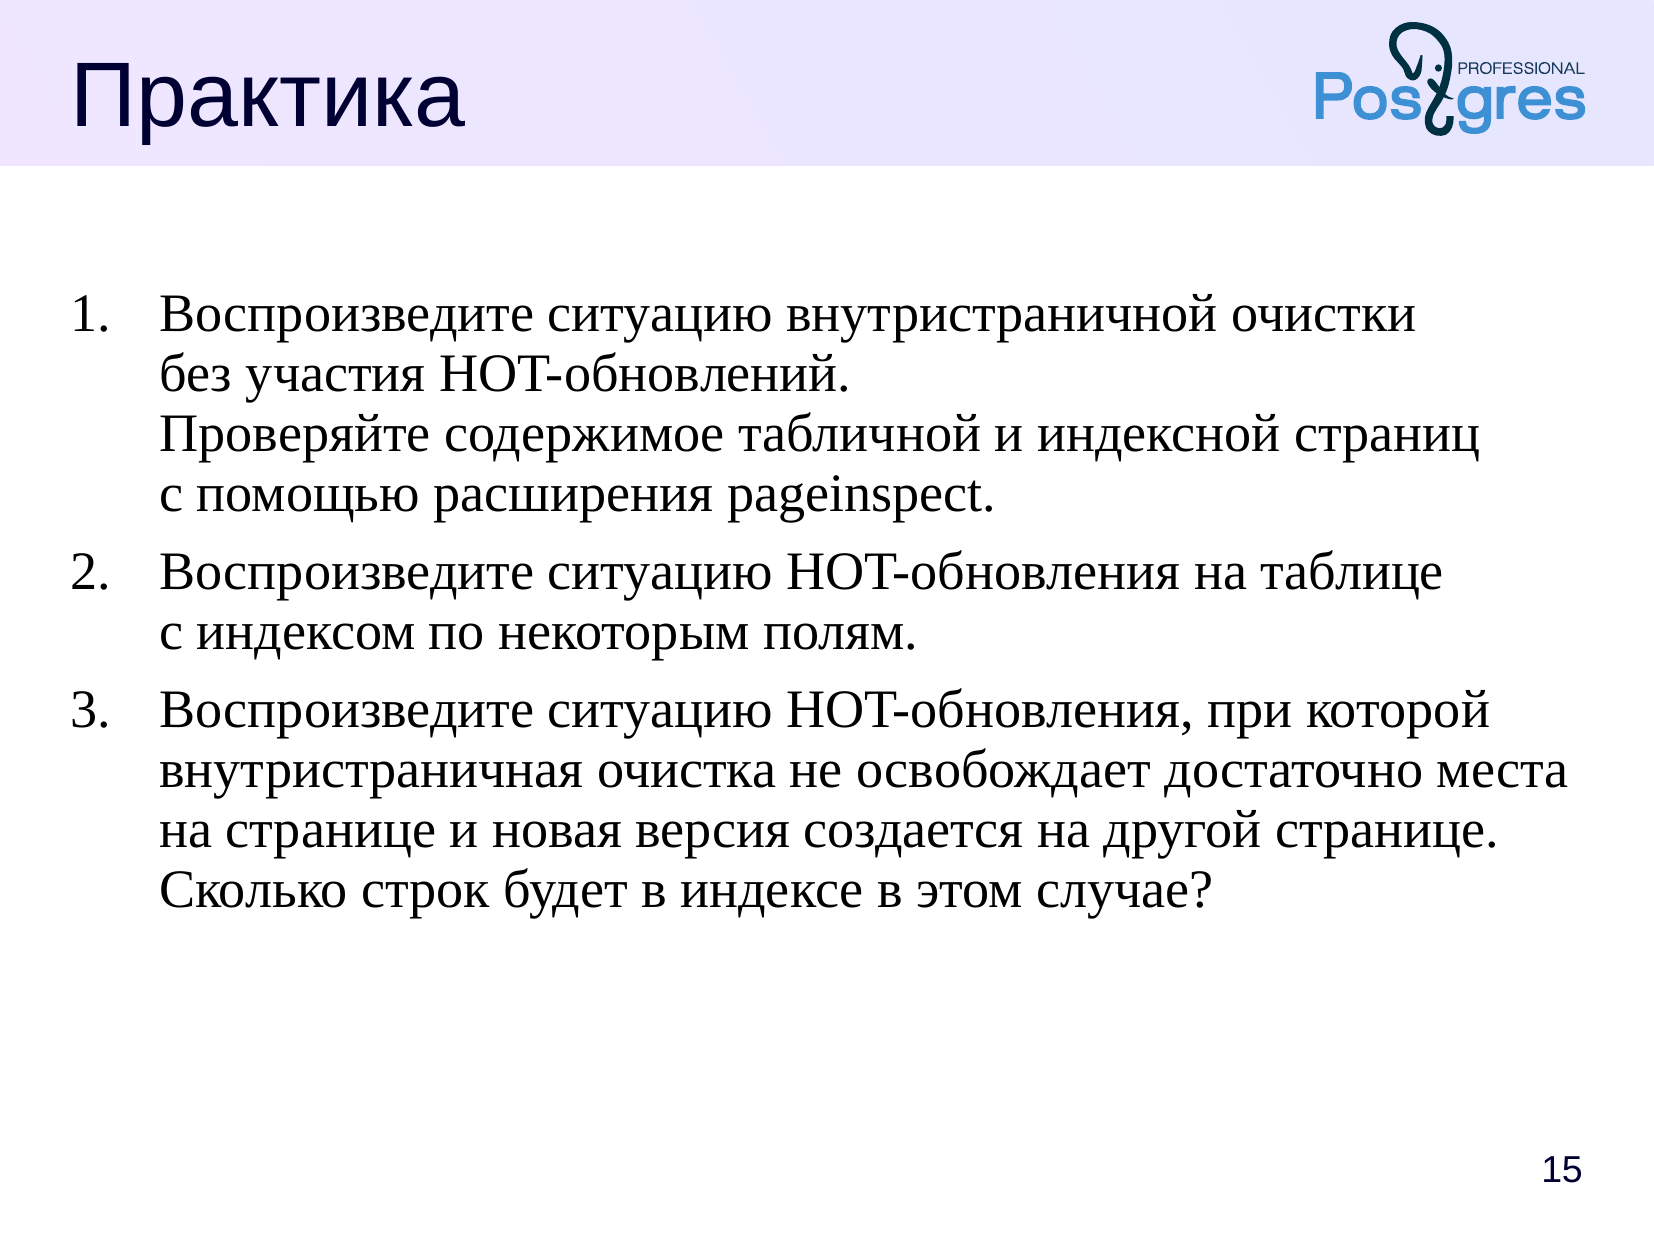

# Практика
Воспроизведите ситуацию внутристраничной очистки
без участия HOT-обновлений.
Проверяйте содержимое табличной и индексной страниц
с помощью расширения pageinspect.
Воспроизведите ситуацию HOT-обновления на таблице
с индексом по некоторым полям.
Воспроизведите ситуацию HOT-обновления, при которой внутристраничная очистка не освобождает достаточно места на странице и новая версия создается на другой странице.
Сколько строк будет в индексе в этом случае?